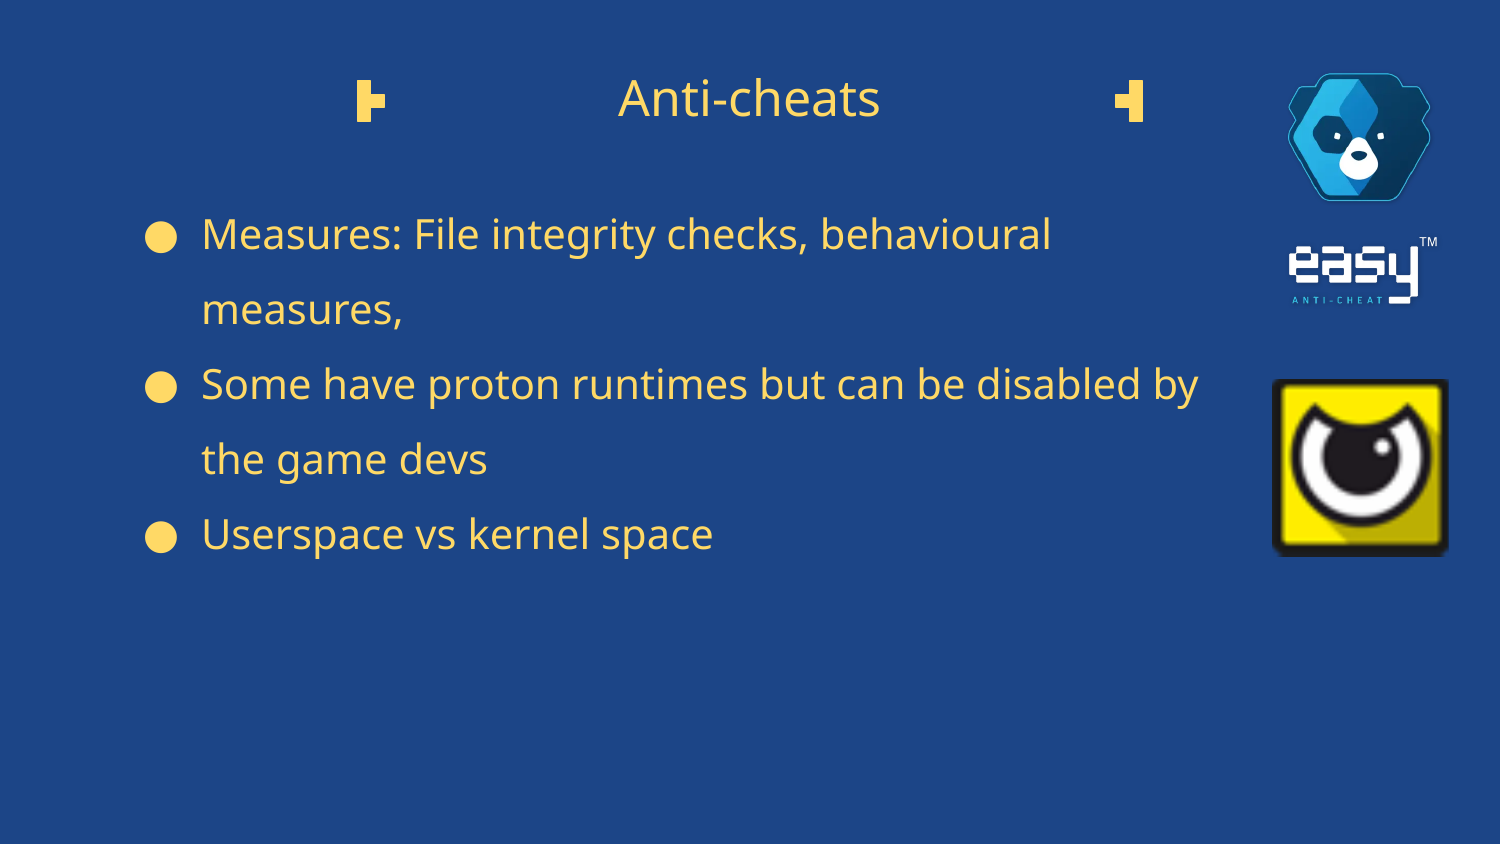

Anti-cheats
# Measures: File integrity checks, behavioural measures,
Some have proton runtimes but can be disabled by the game devs
Userspace vs kernel space